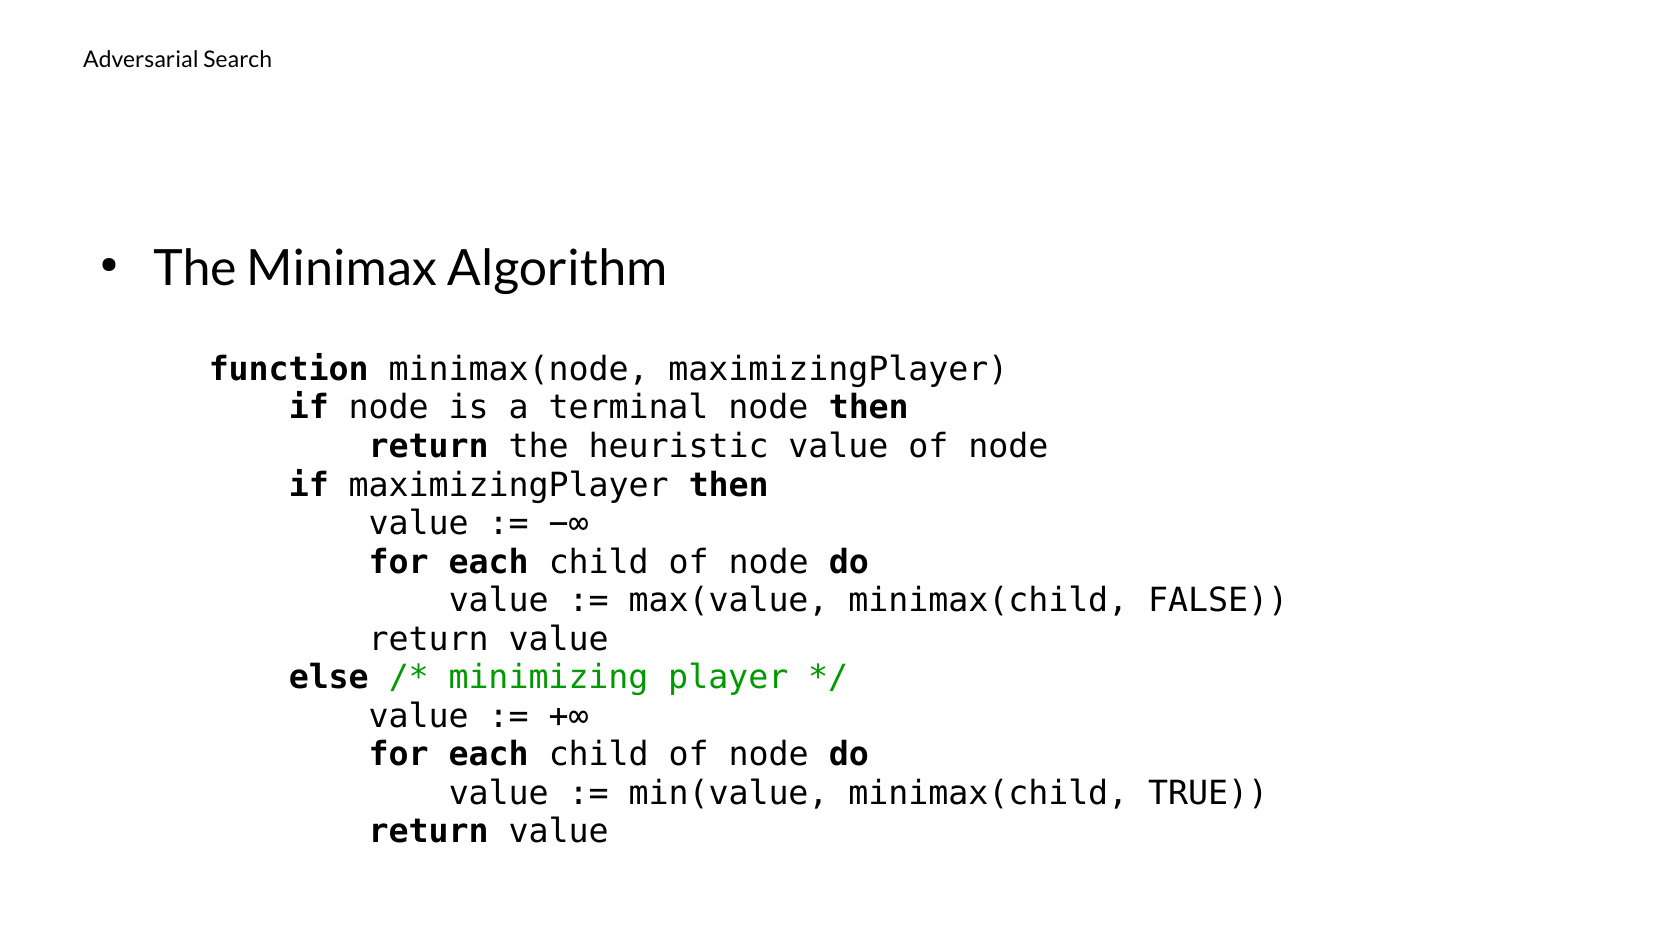

# Adversarial Search
The Minimax Algorithm
function minimax(node, maximizingPlayer)
 if node is a terminal node then
 return the heuristic value of node
 if maximizingPlayer then
 value := −∞
 for each child of node do
 value := max(value, minimax(child, FALSE))
 return value
 else /* minimizing player */
 value := +∞
 for each child of node do
 value := min(value, minimax(child, TRUE))
 return value